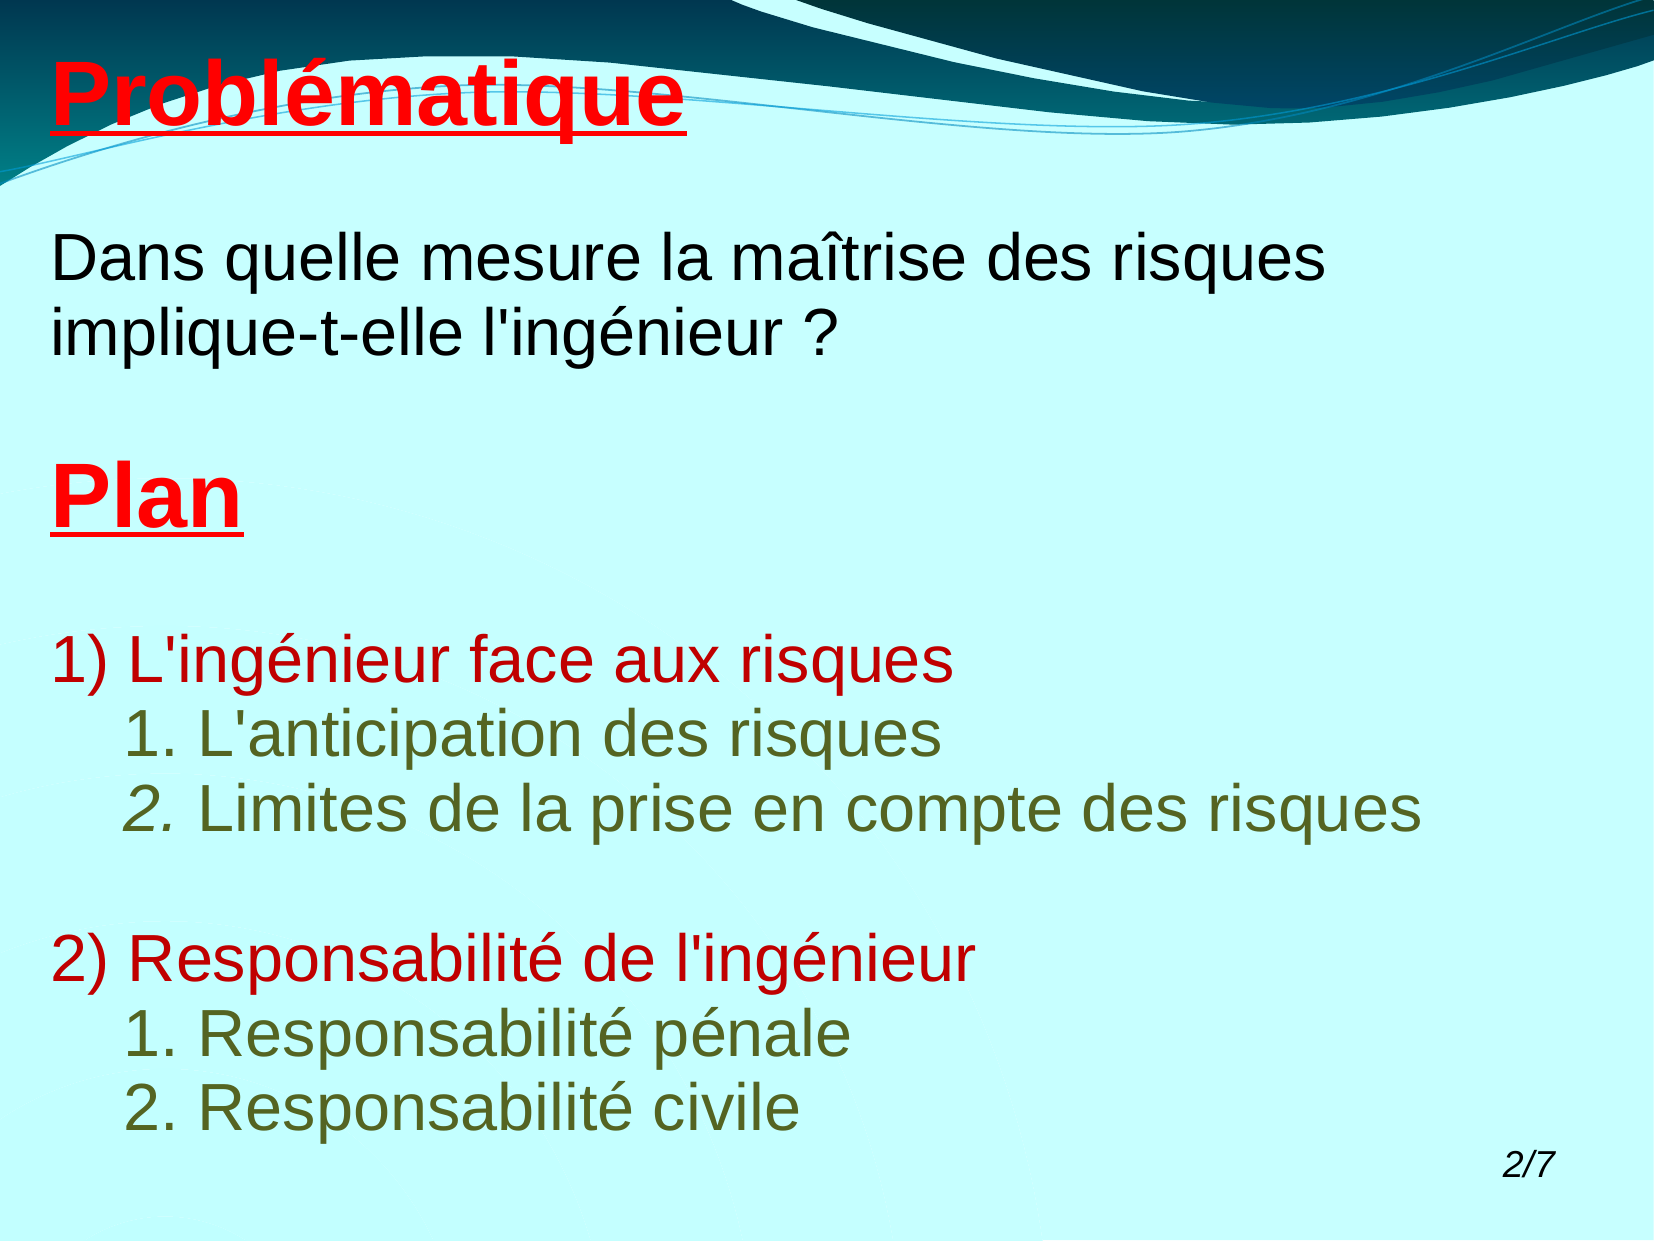

Problématique
Dans quelle mesure la maîtrise des risques
implique-t-elle l'ingénieur ?
Plan
1) L'ingénieur face aux risques
	1. L'anticipation des risques
	2. Limites de la prise en compte des risques
2) Responsabilité de l'ingénieur
	1. Responsabilité pénale
	2. Responsabilité civile
2/7